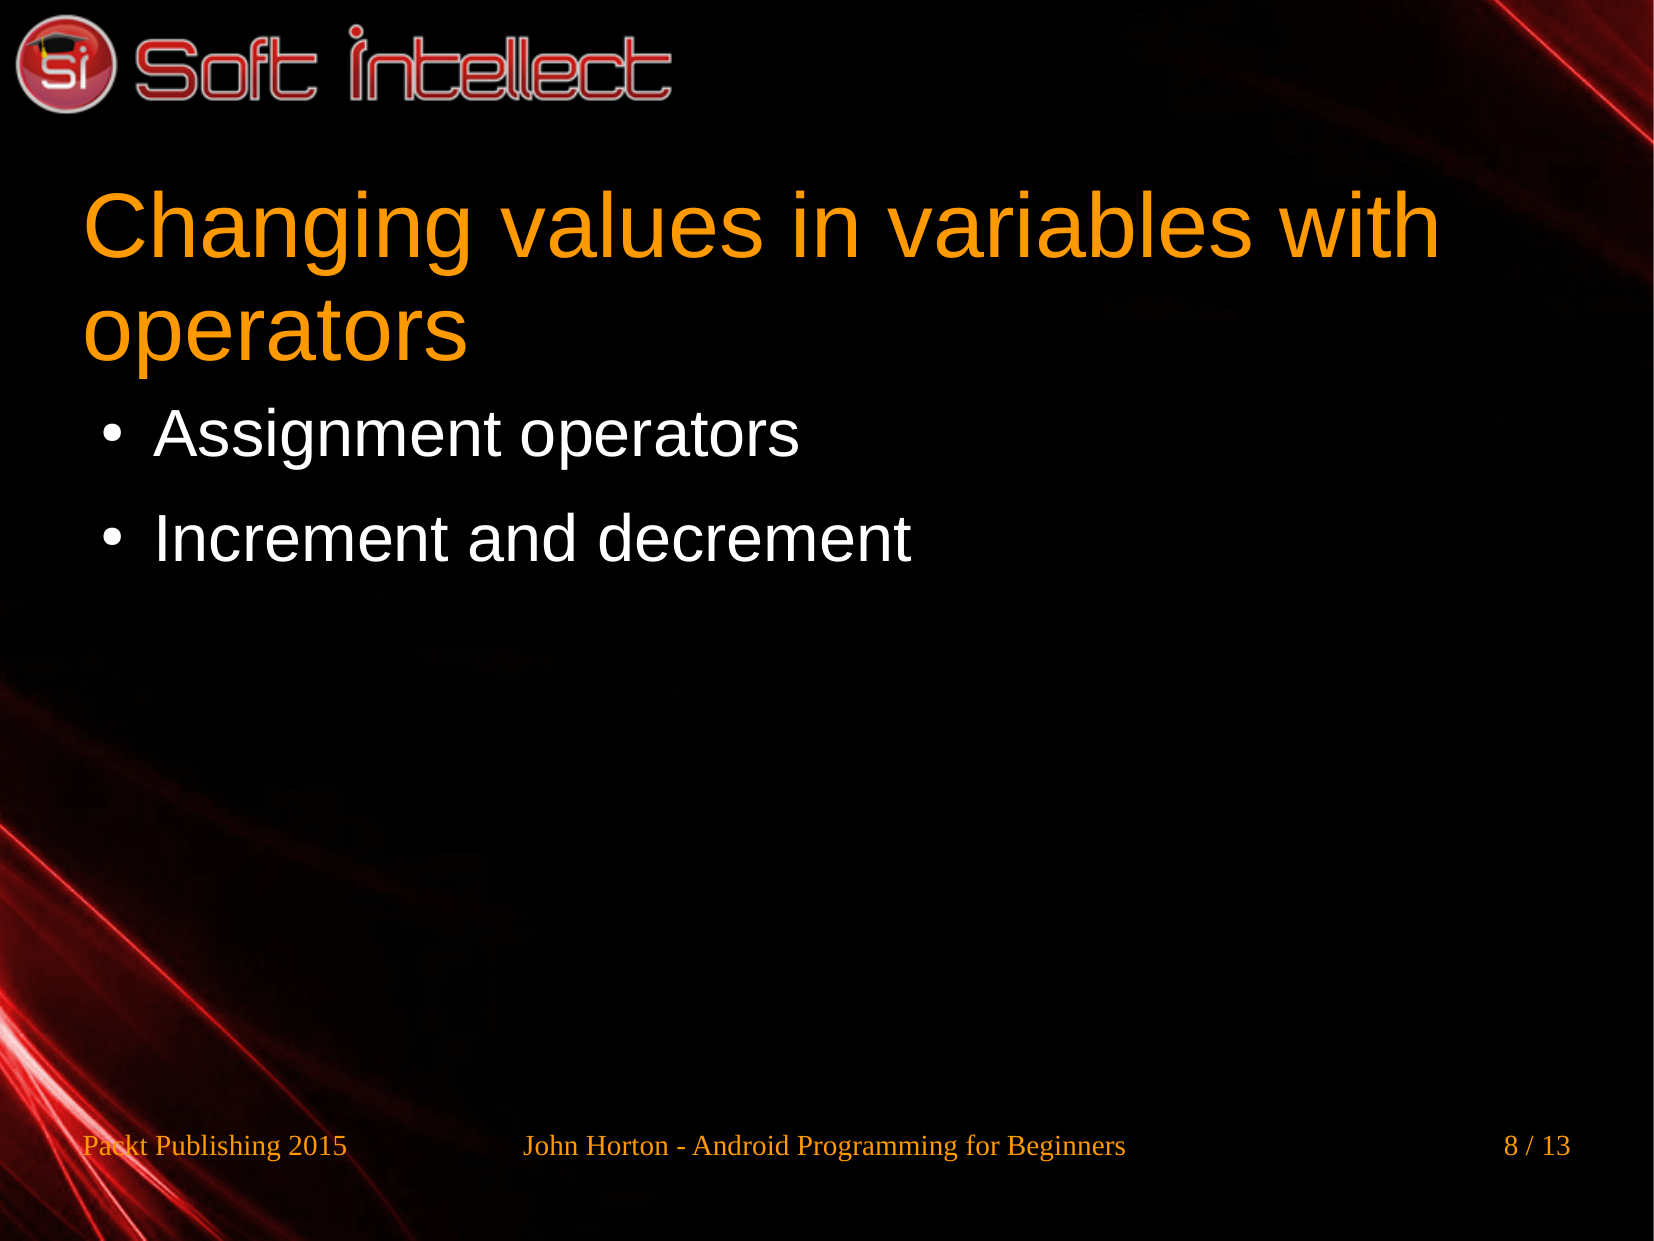

# Changing values in variables with
operators
Assignment operators
Increment and decrement
Packt Publishing 2015
John Horton - Android Programming for Beginners
8